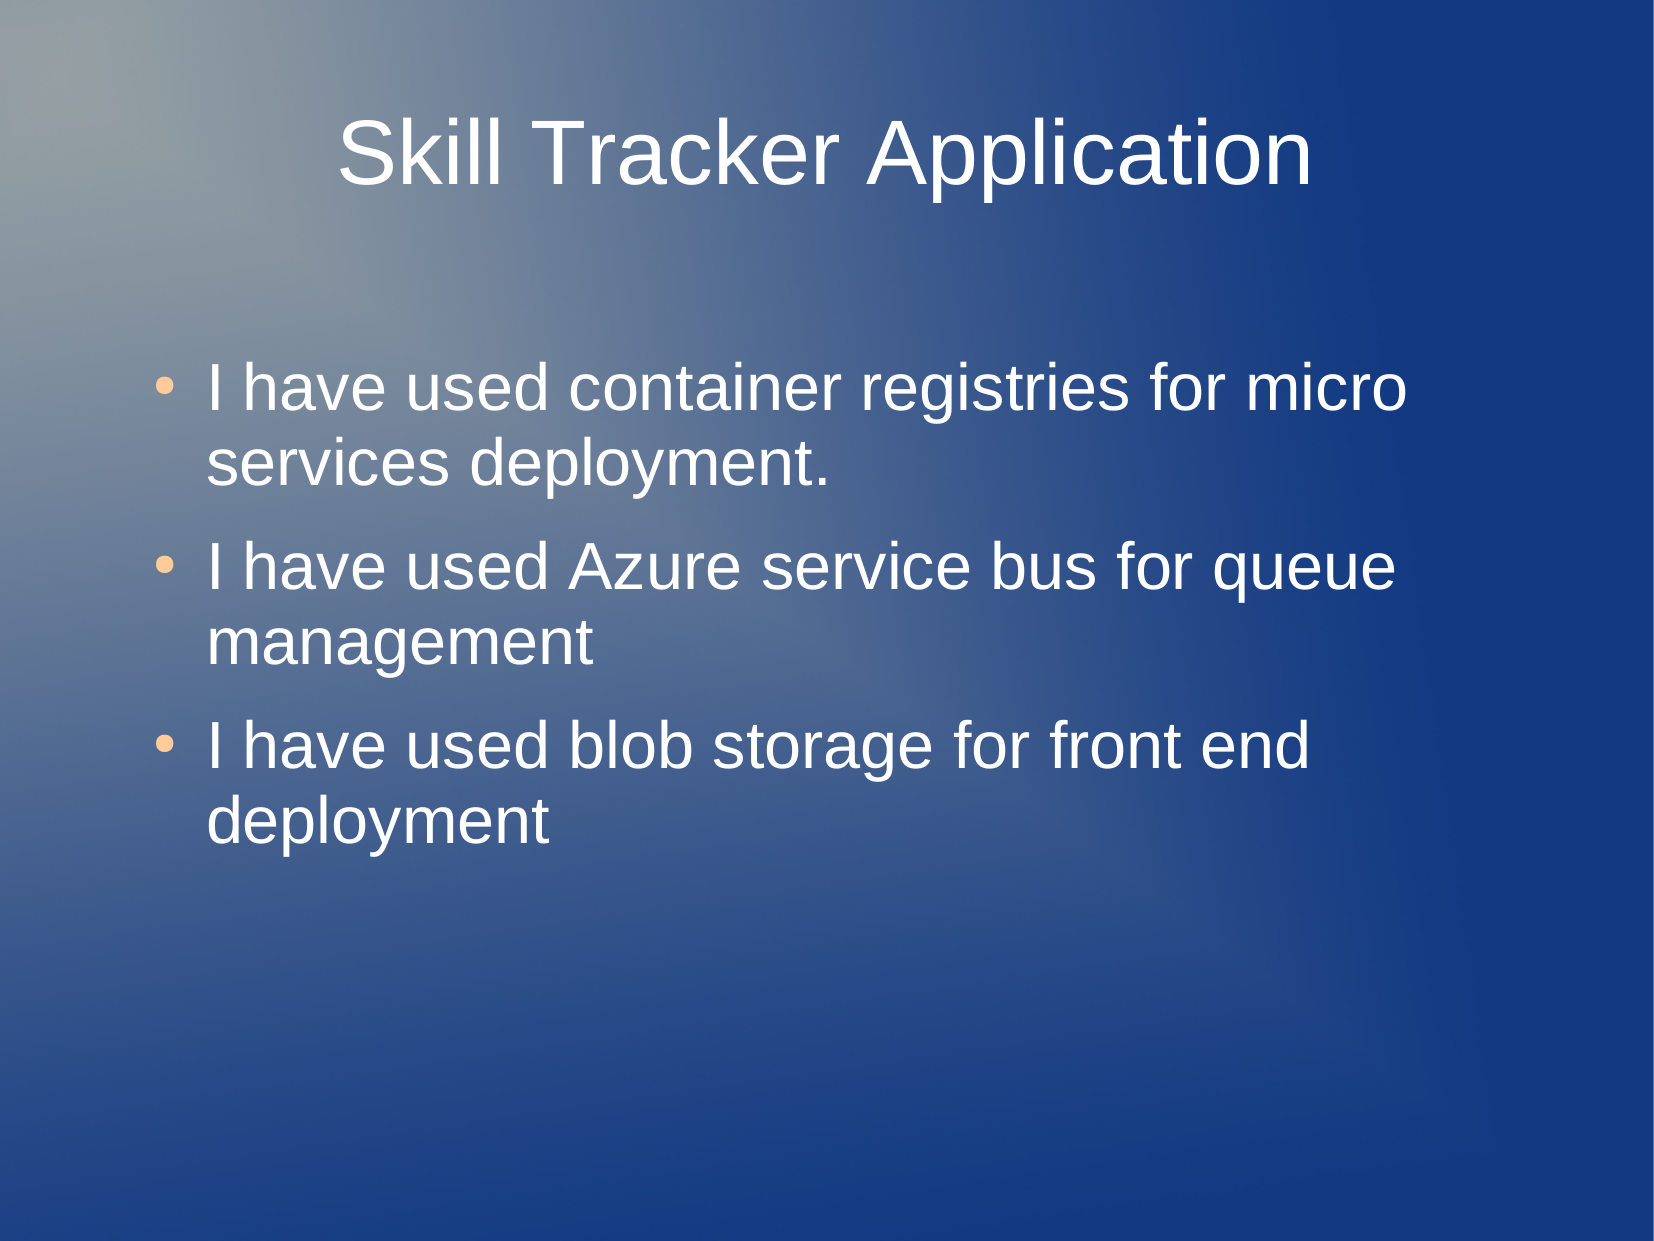

# Skill Tracker Application
I have used container registries for micro services deployment.
I have used Azure service bus for queue management
I have used blob storage for front end deployment